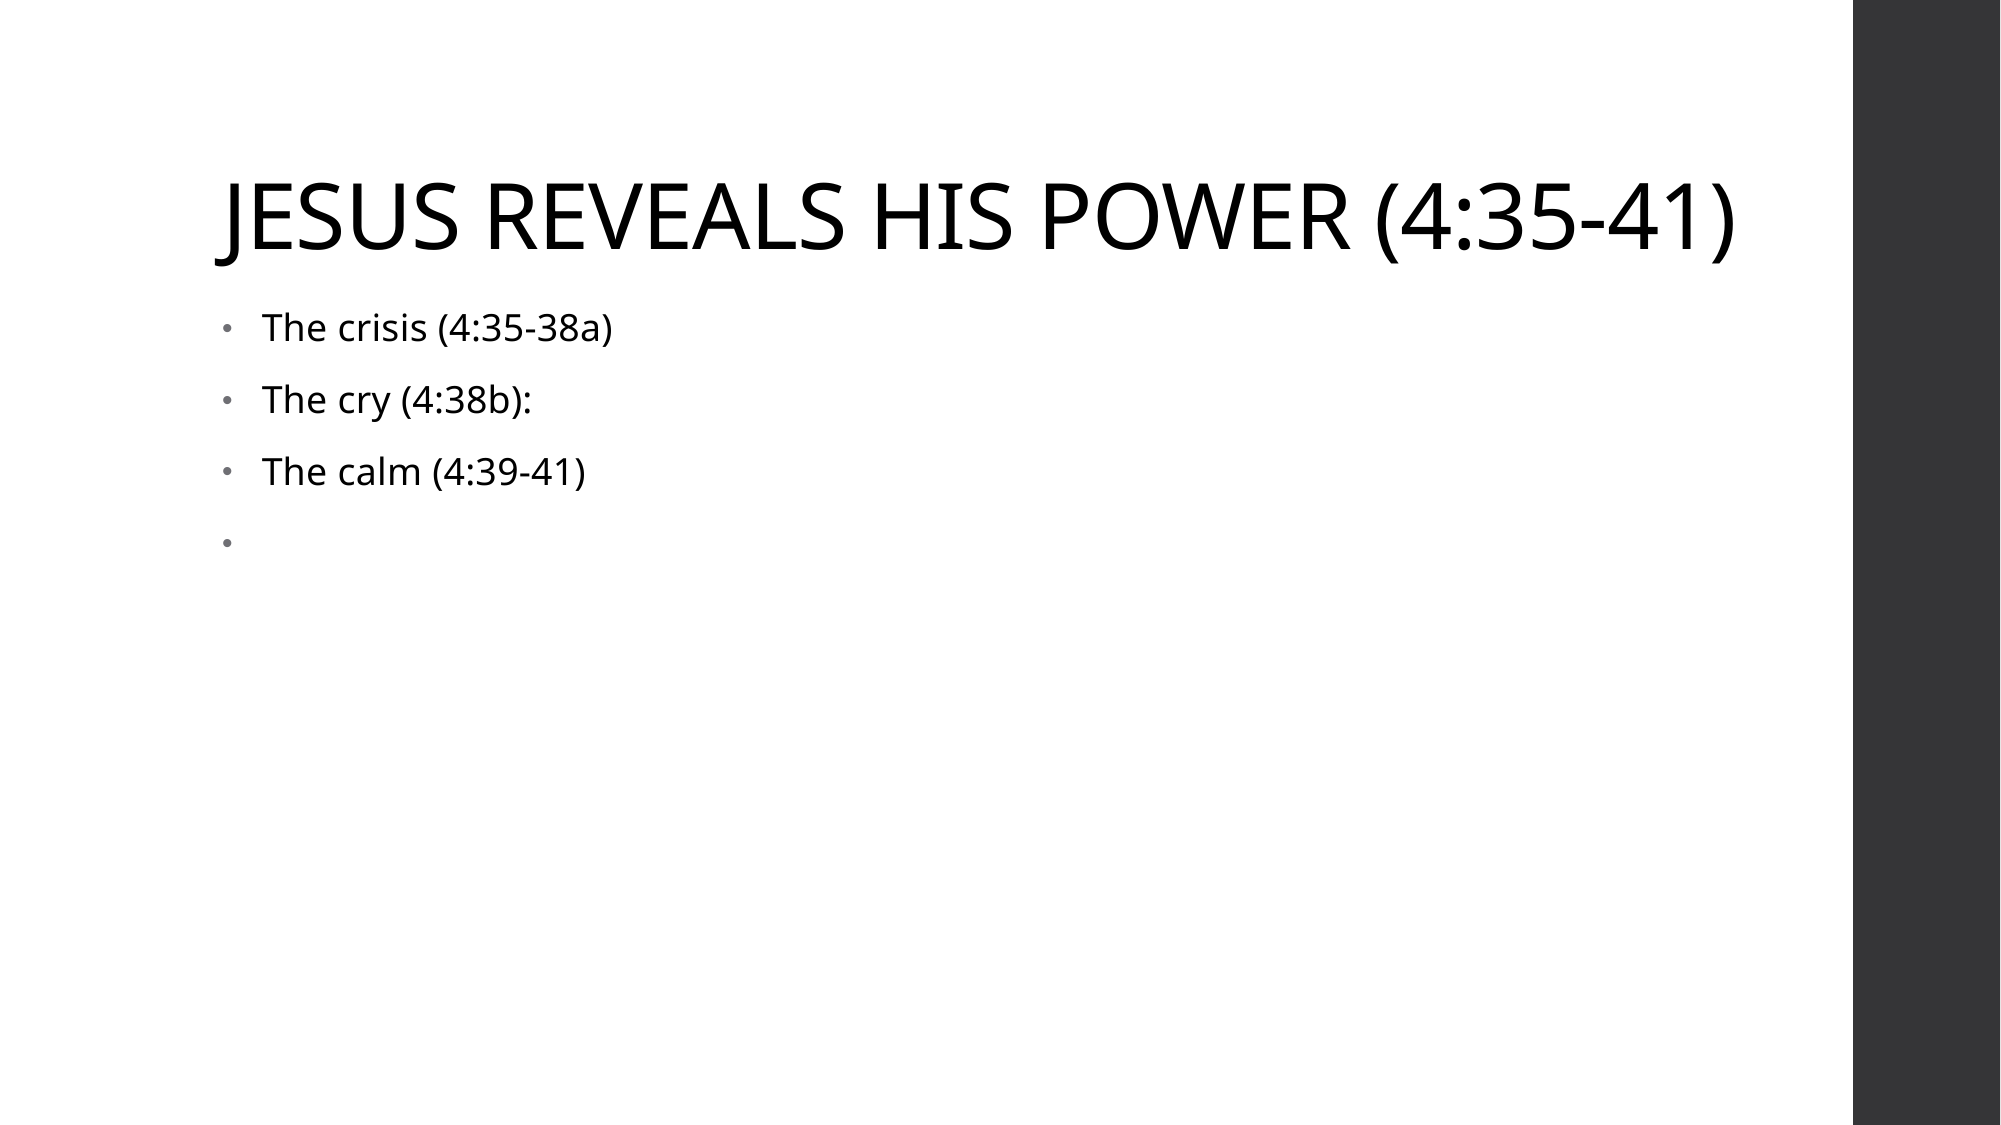

# JESUS REVEALS HIS POWER (4:35-41)
 The crisis (4:35-38a)
 The cry (4:38b):
 The calm (4:39-41)